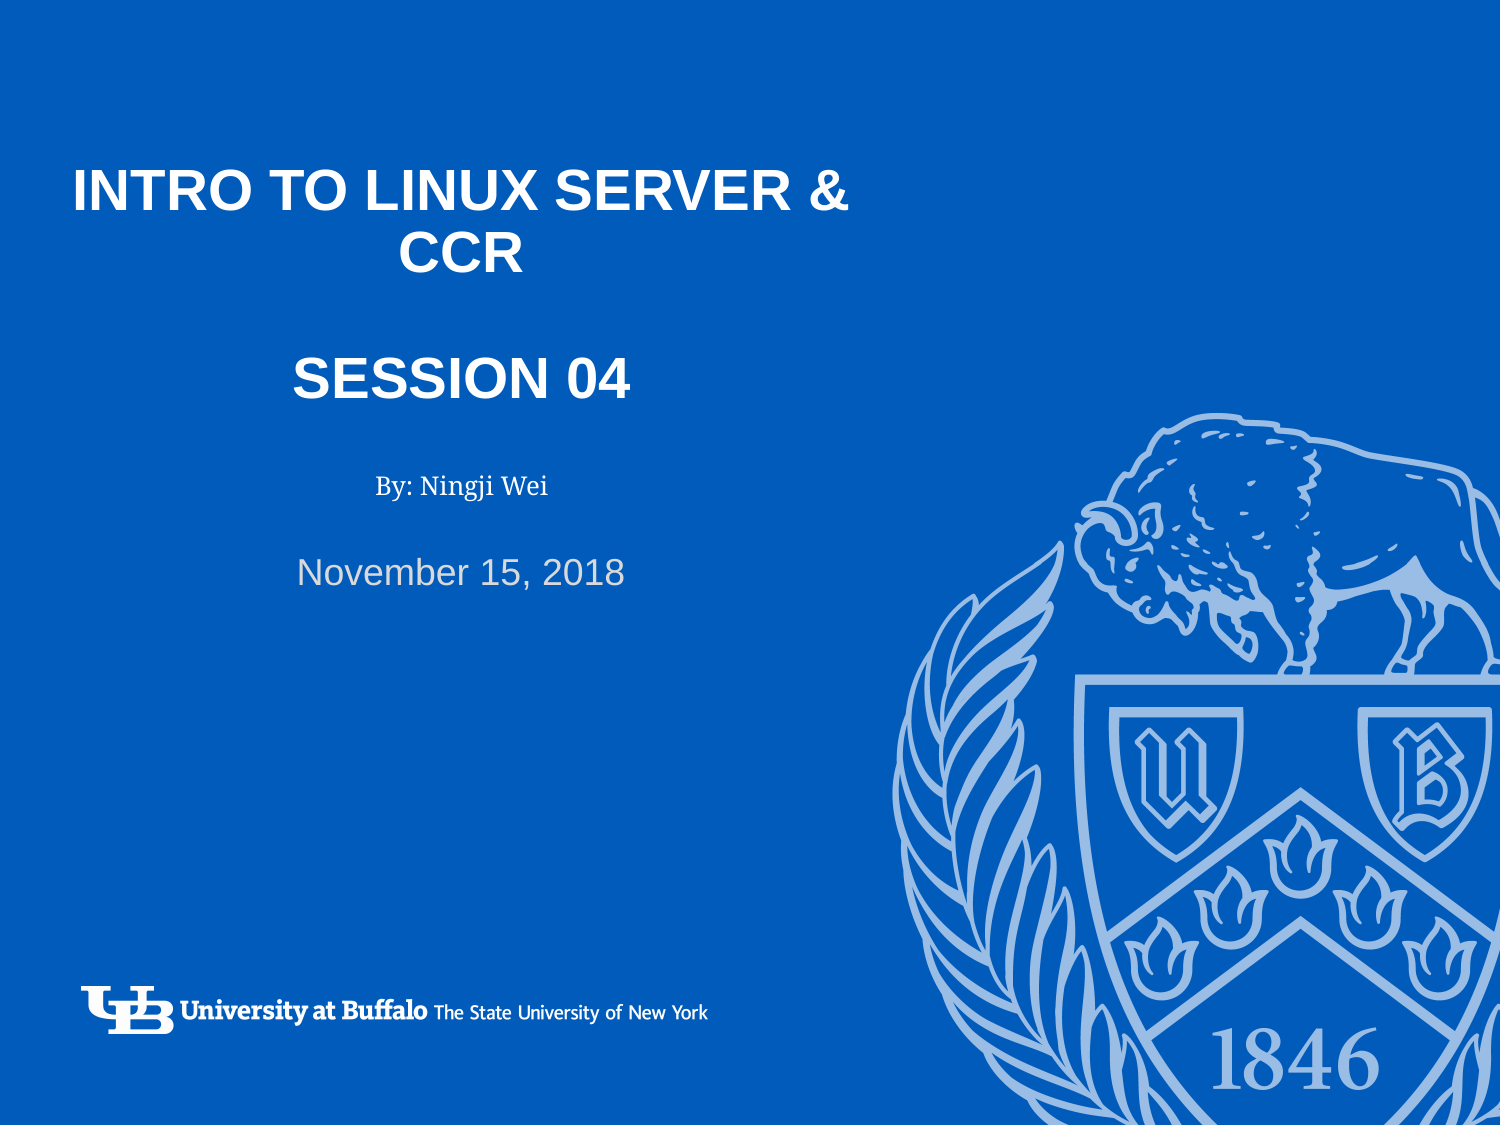

# Intro to Linux Server & CCR SESSION 04 By: Ningji Wei
November 15, 2018